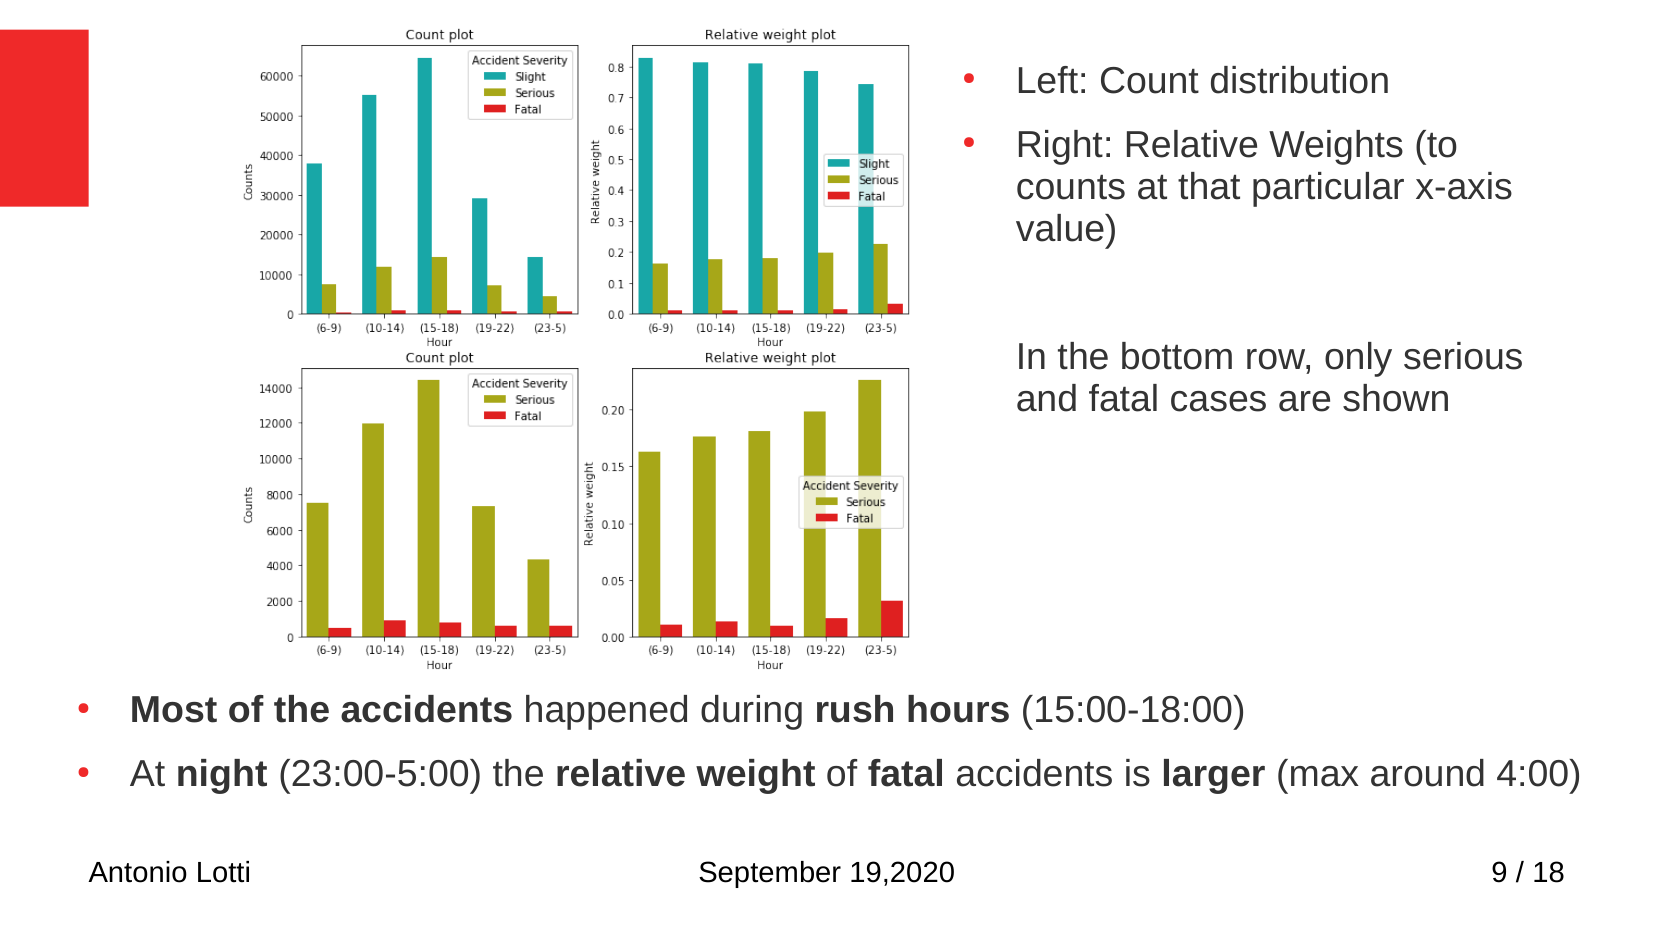

# Left: Count distribution
Right: Relative Weights (to counts at that particular x-axis value)
In the bottom row, only serious and fatal cases are shown
Most of the accidents happened during rush hours (15:00-18:00)
At night (23:00-5:00) the relative weight of fatal accidents is larger (max around 4:00)
9